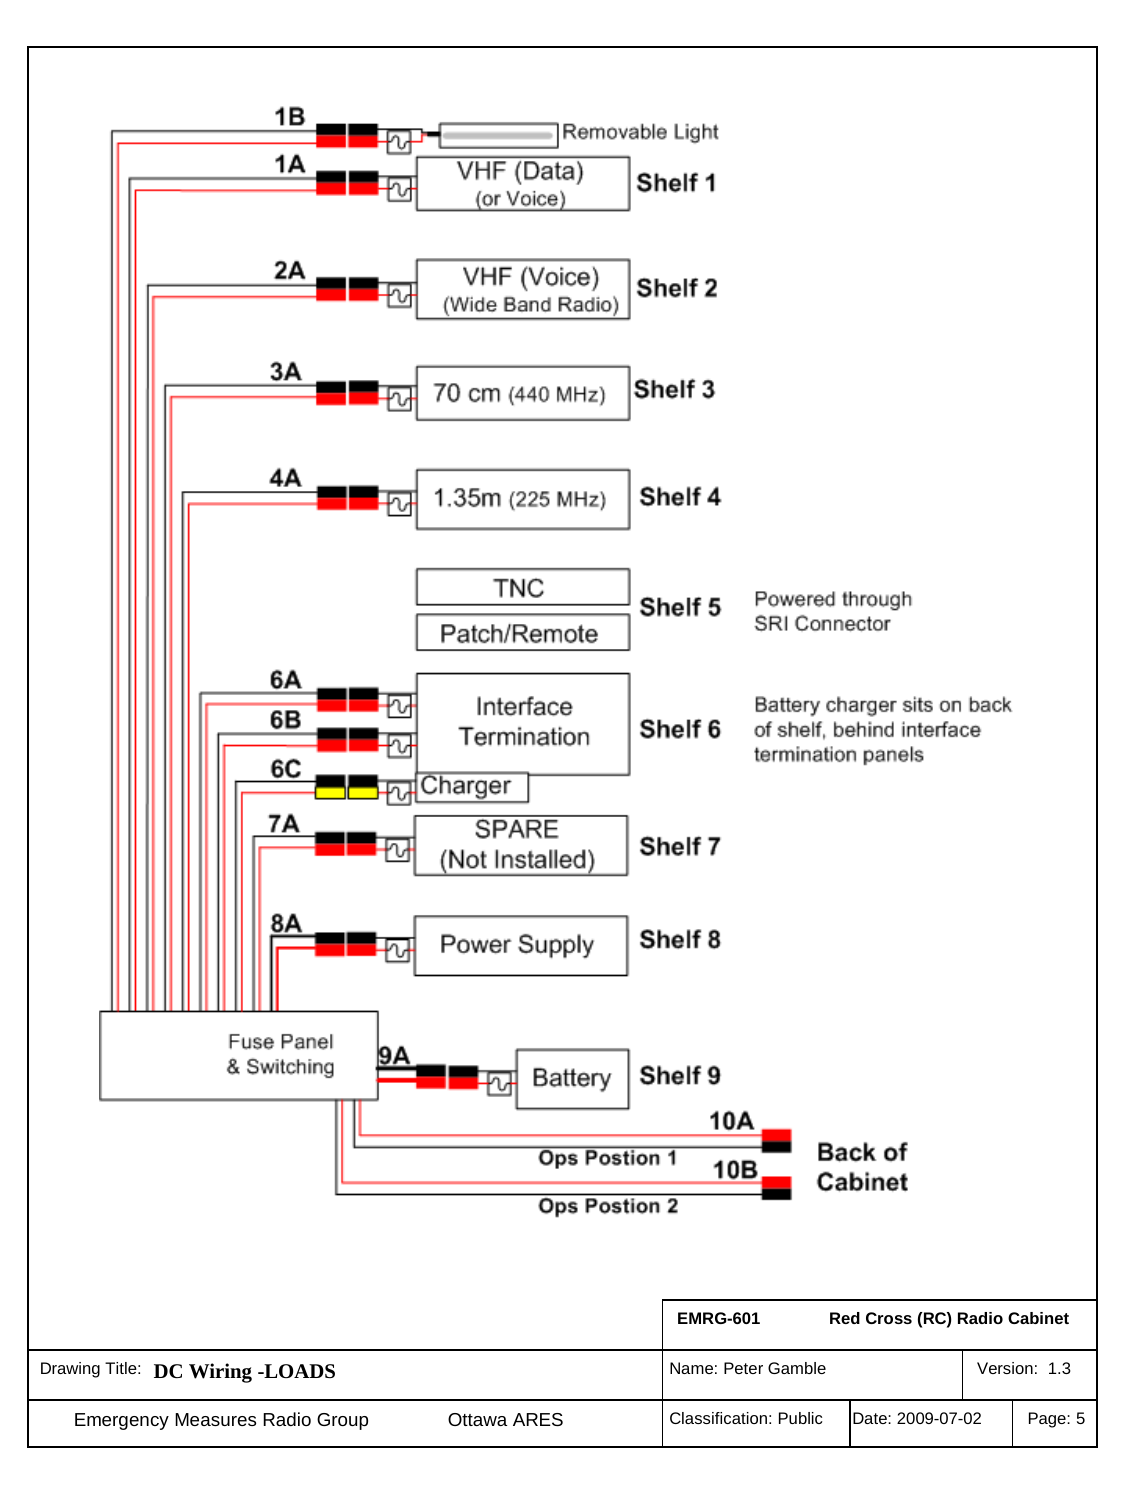

DC Wiring -LOADS
Emergency Measures Radio Group Ottawa ARES
Page: